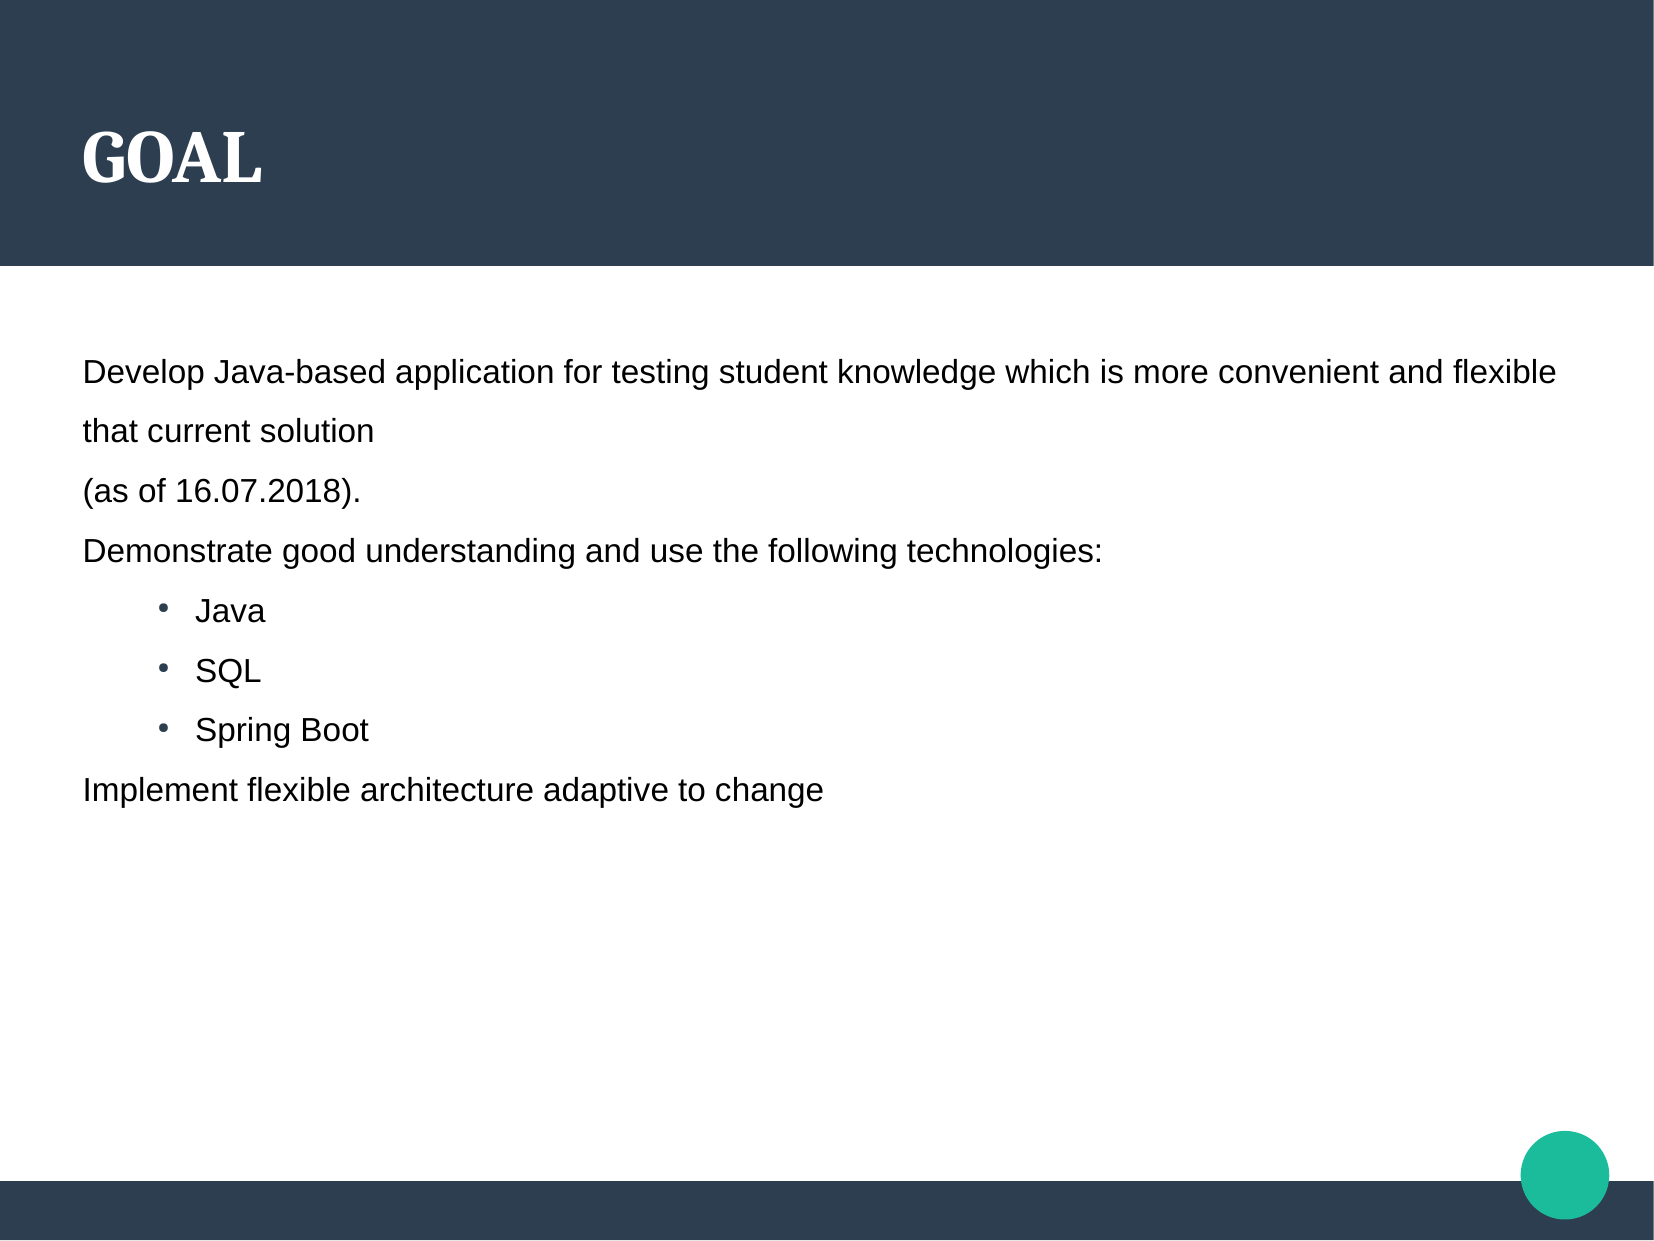

# GOAL
Develop Java-based application for testing student knowledge which is more convenient and flexible
that current solution
(as of 16.07.2018).
Demonstrate good understanding and use the following technologies:
Java
SQL
Spring Boot
Implement flexible architecture adaptive to change